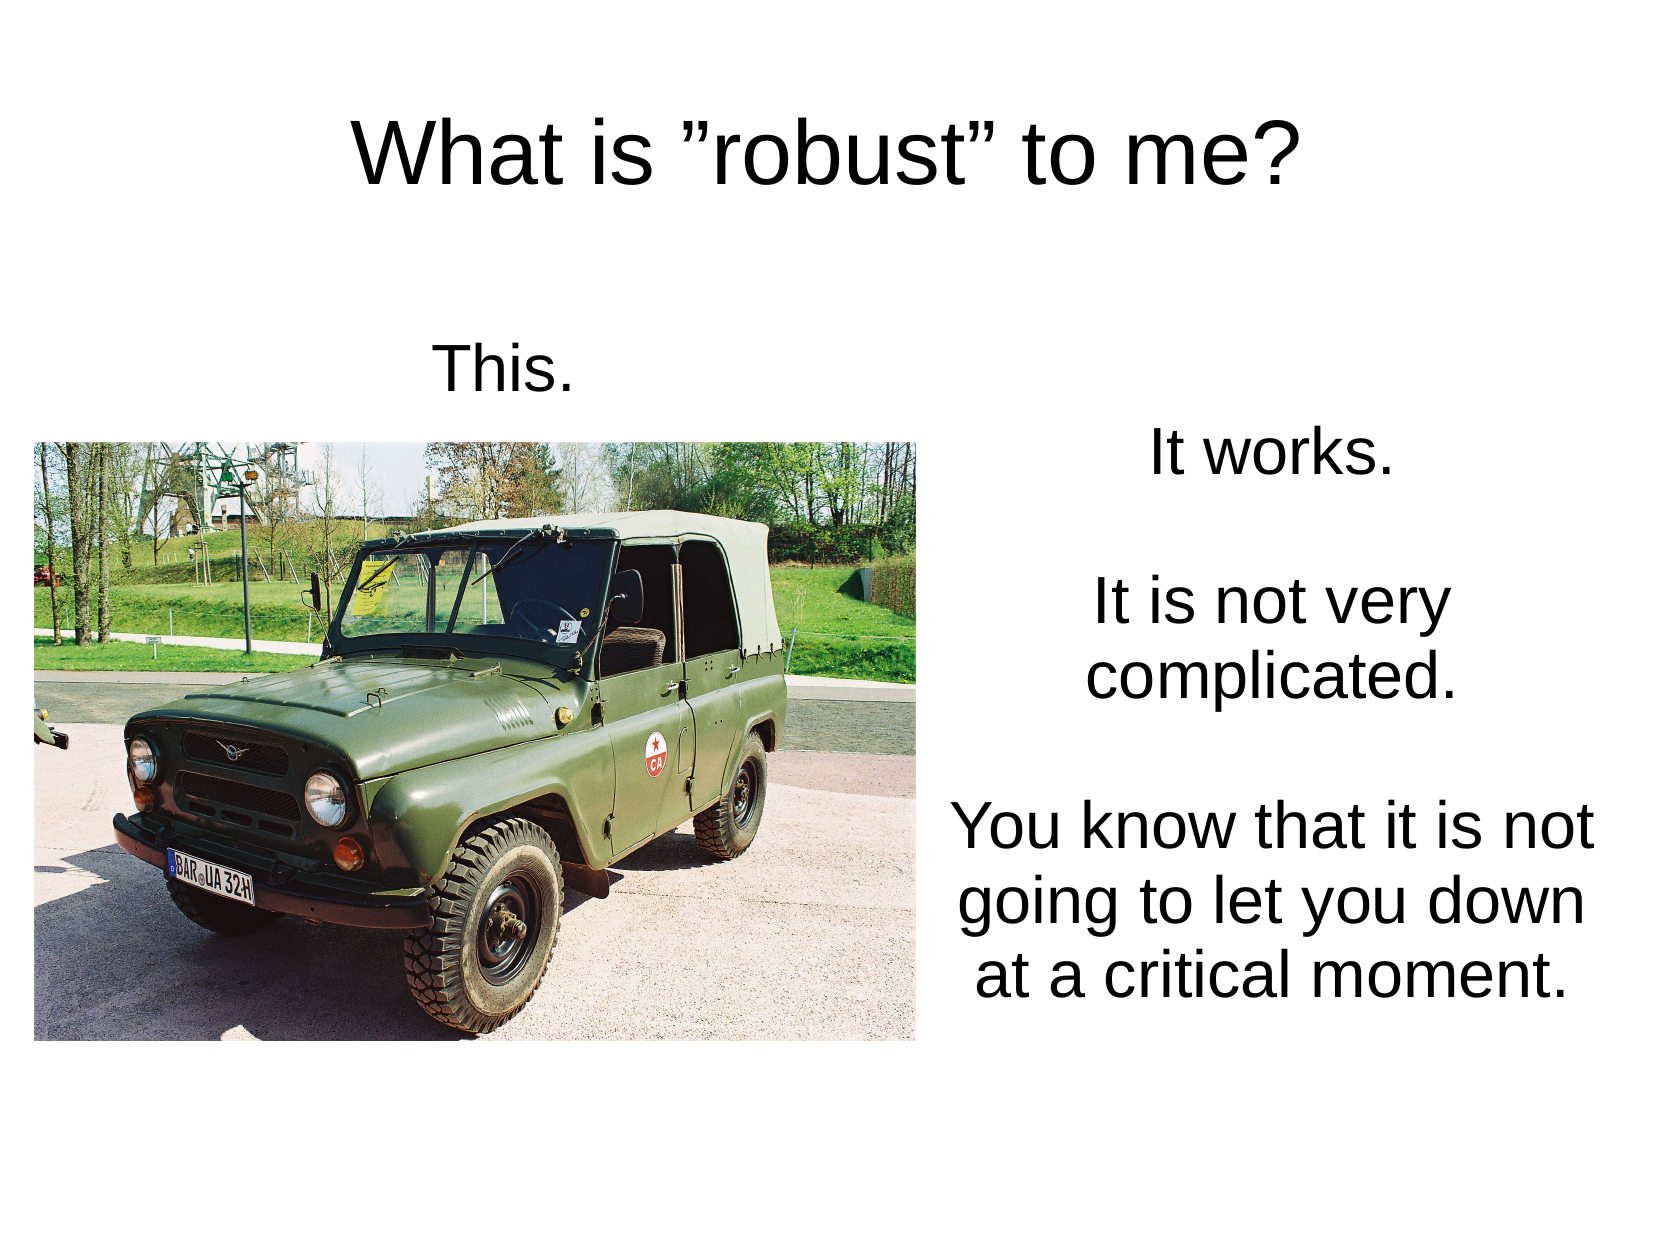

# What is ”robust” to me?
It works.
It is not very complicated.
You know that it is not going to let you down at a critical moment.
This.